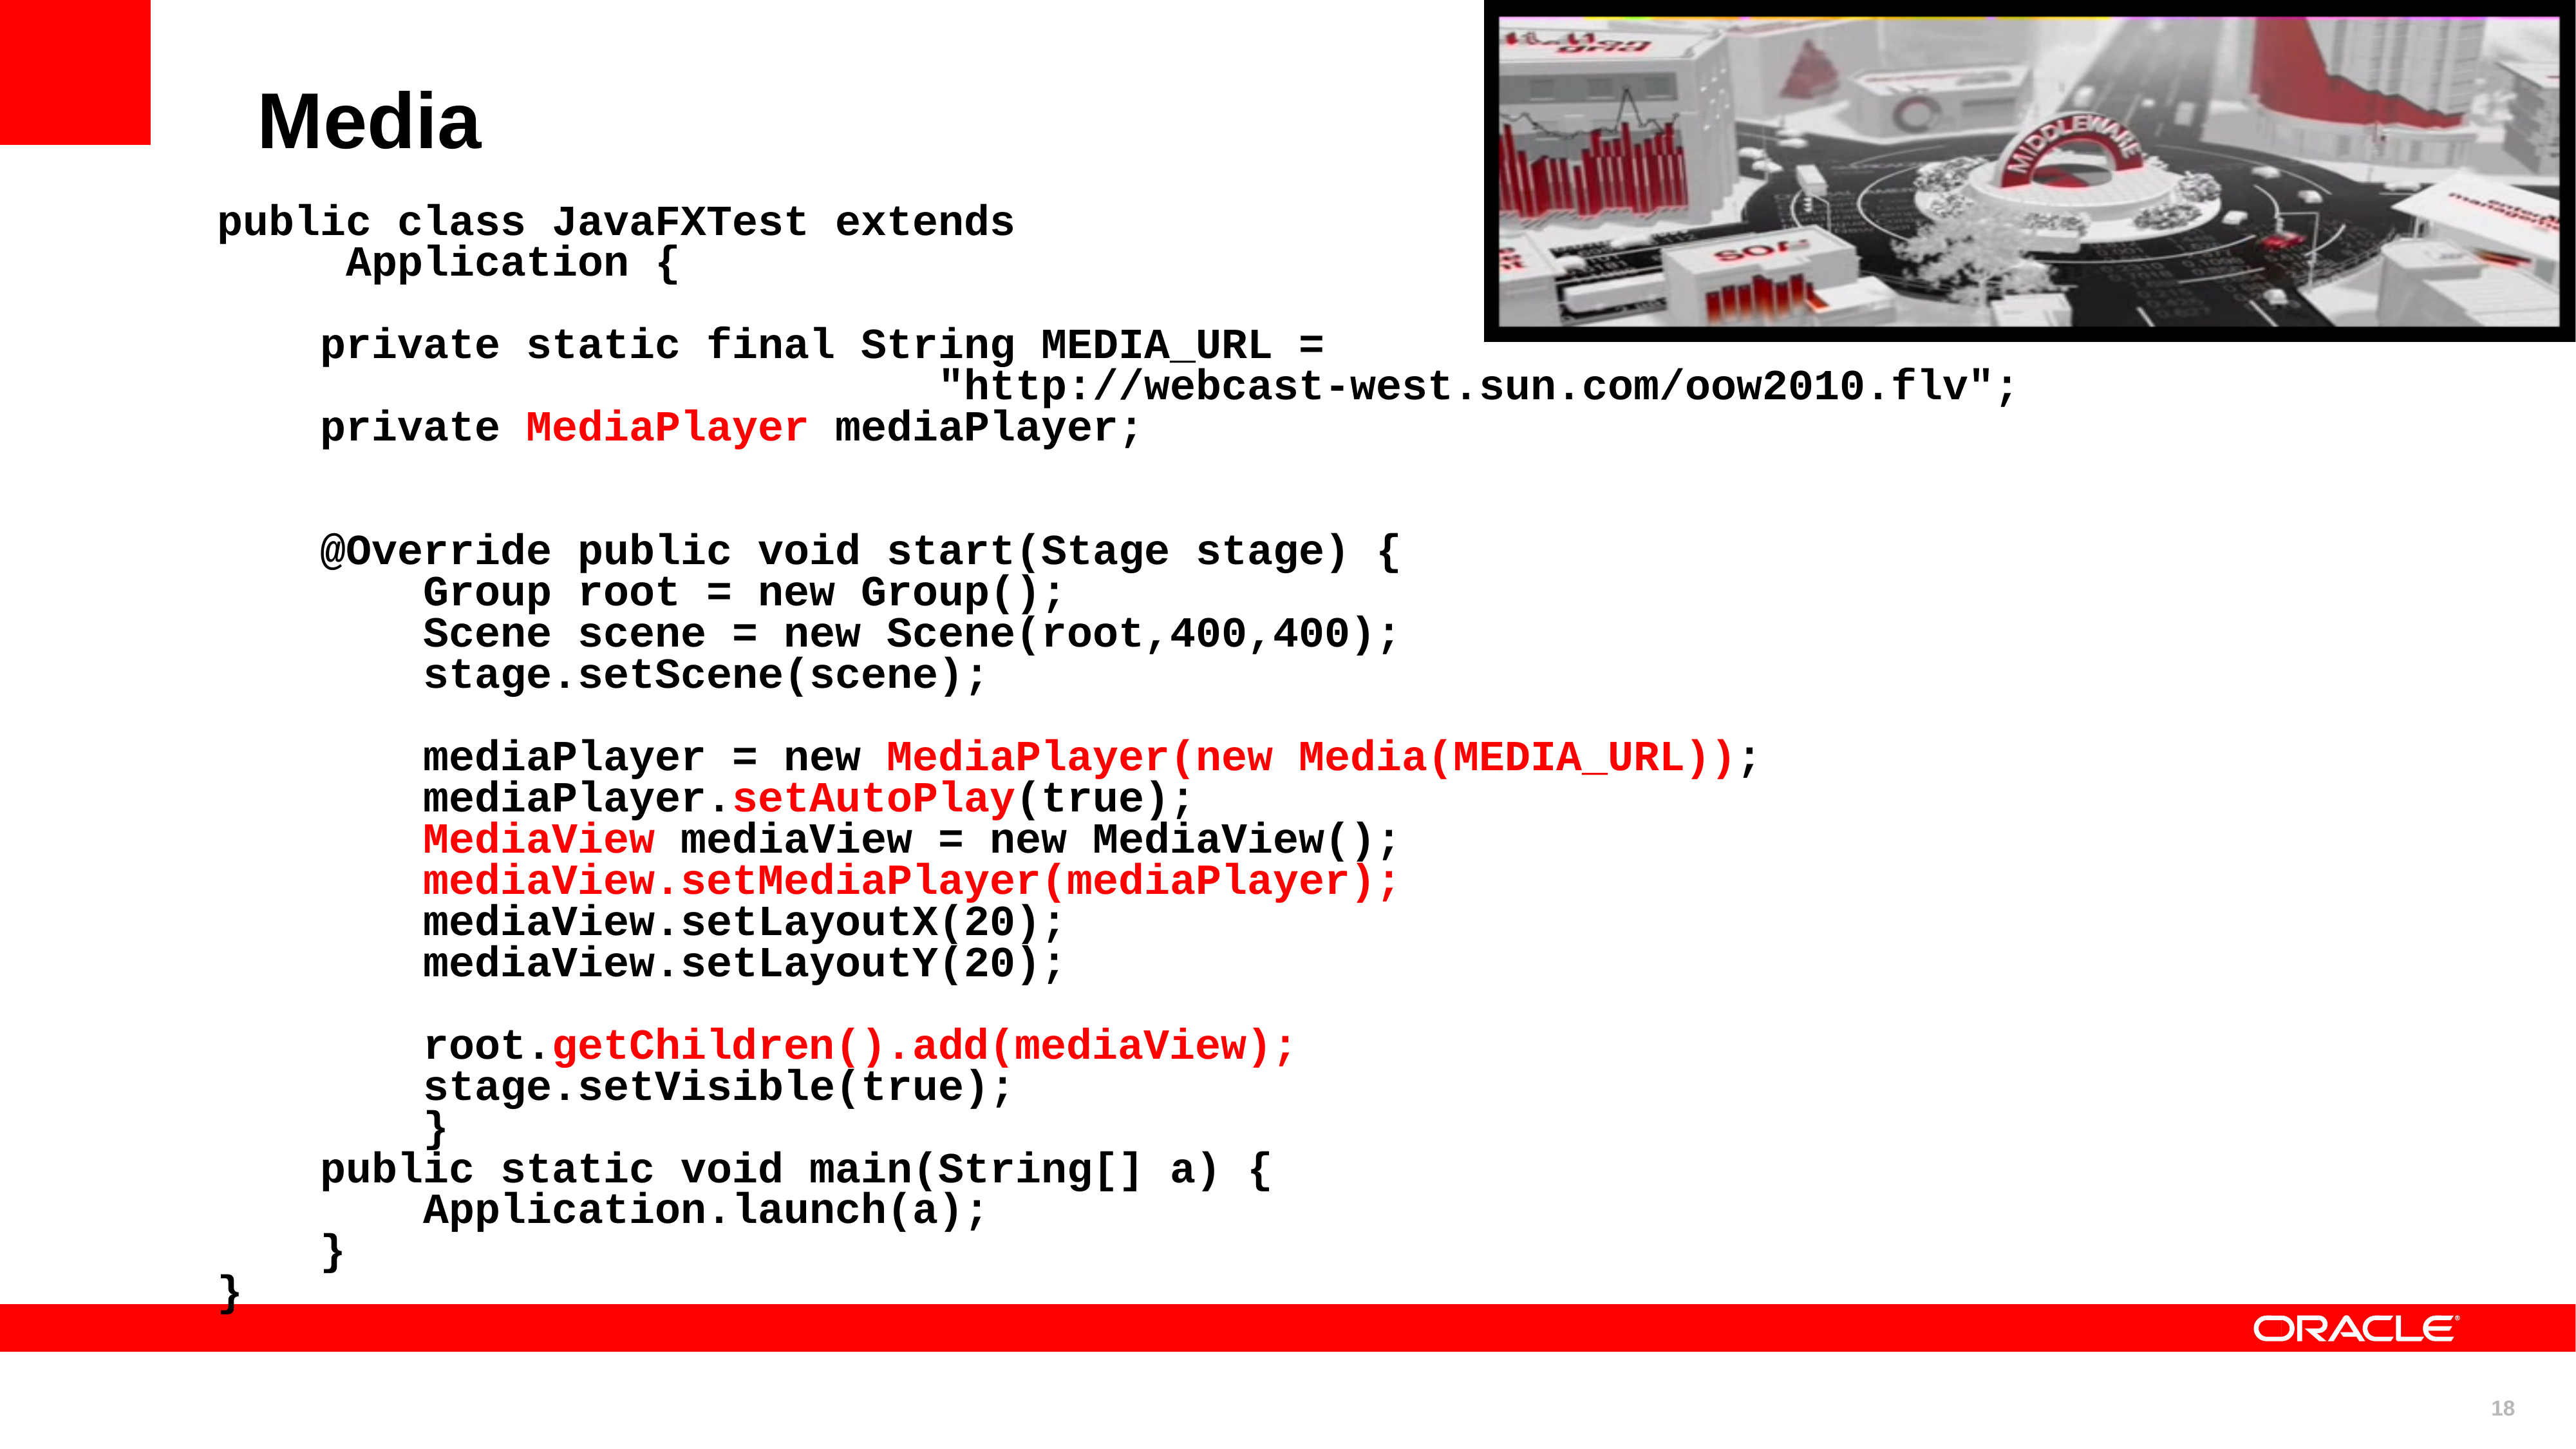

# Media
public class JavaFXTest extends
 Application {
 private static final String MEDIA_URL =
 "http://webcast-west.sun.com/oow2010.flv";
 private MediaPlayer mediaPlayer;
 @Override public void start(Stage stage) {
 Group root = new Group();
 Scene scene = new Scene(root,400,400);
 stage.setScene(scene);
 mediaPlayer = new MediaPlayer(new Media(MEDIA_URL));
 mediaPlayer.setAutoPlay(true);
 MediaView mediaView = new MediaView();
 mediaView.setMediaPlayer(mediaPlayer);
 mediaView.setLayoutX(20);
 mediaView.setLayoutY(20);
 root.getChildren().add(mediaView);
 stage.setVisible(true);
 }
 public static void main(String[] a) {
 Application.launch(a);
 }
}